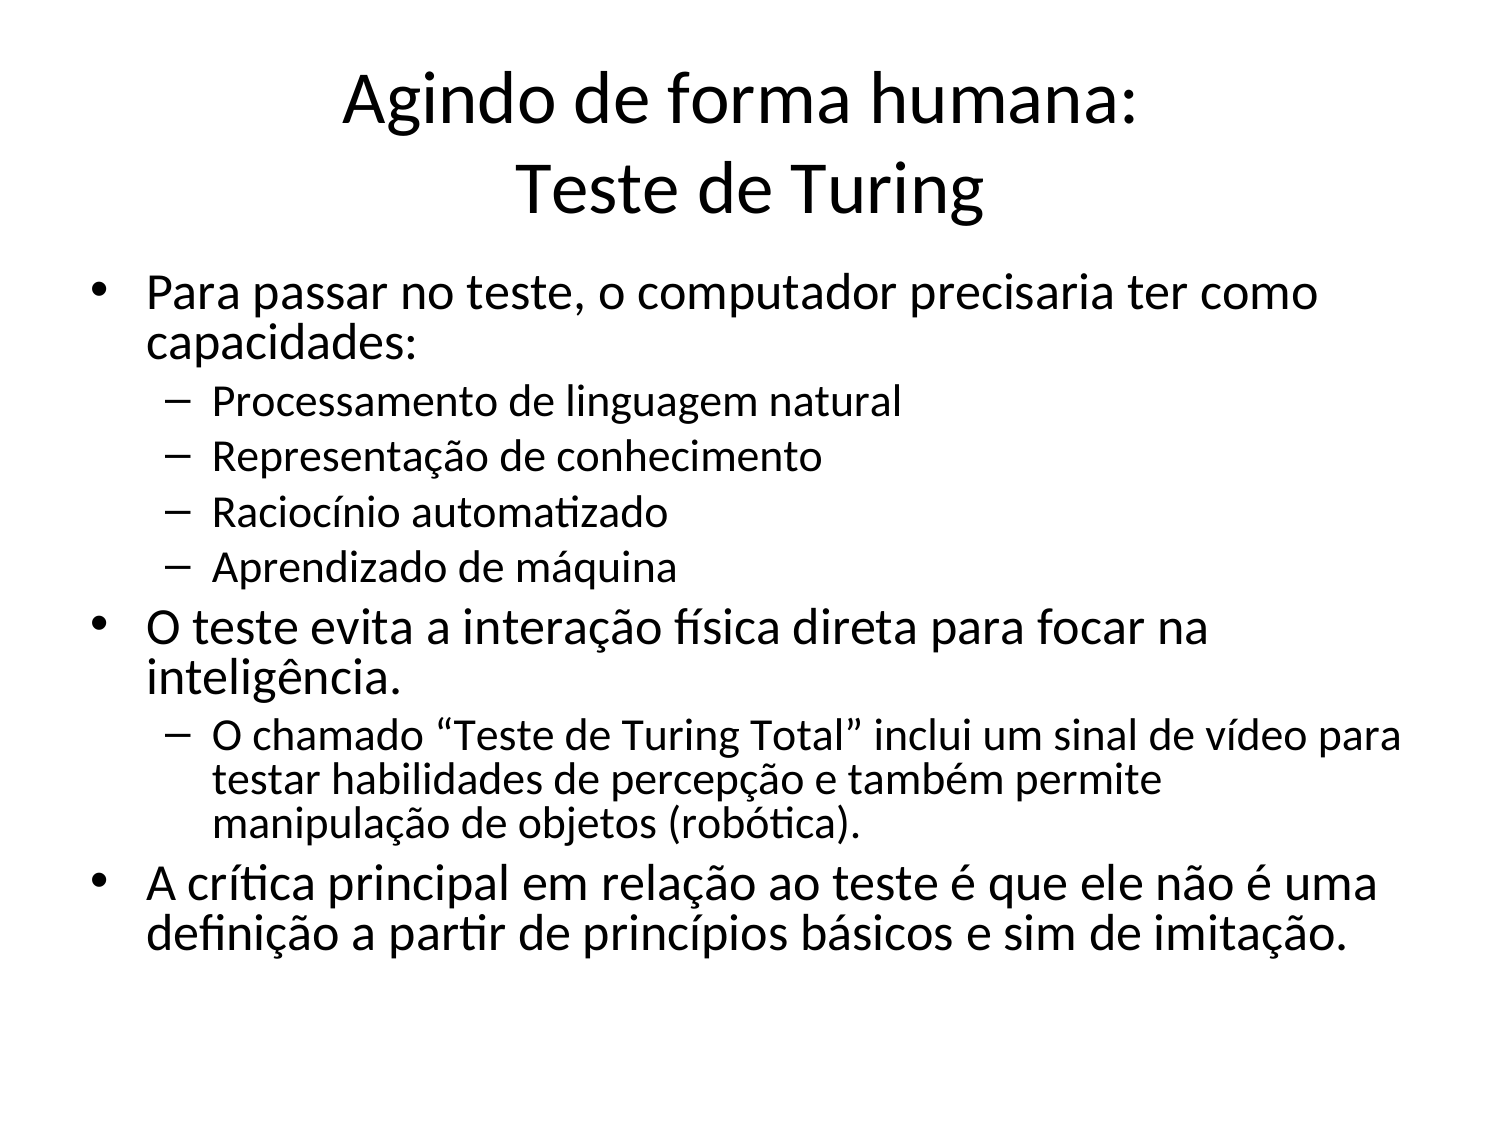

# Agindo de forma humana: Teste de Turing
Para passar no teste, o computador precisaria ter como capacidades:
Processamento de linguagem natural
Representação de conhecimento
Raciocínio automatizado
Aprendizado de máquina
O teste evita a interação física direta para focar na inteligência.
O chamado “Teste de Turing Total” inclui um sinal de vídeo para testar habilidades de percepção e também permite manipulação de objetos (robótica).
A crítica principal em relação ao teste é que ele não é uma definição a partir de princípios básicos e sim de imitação.